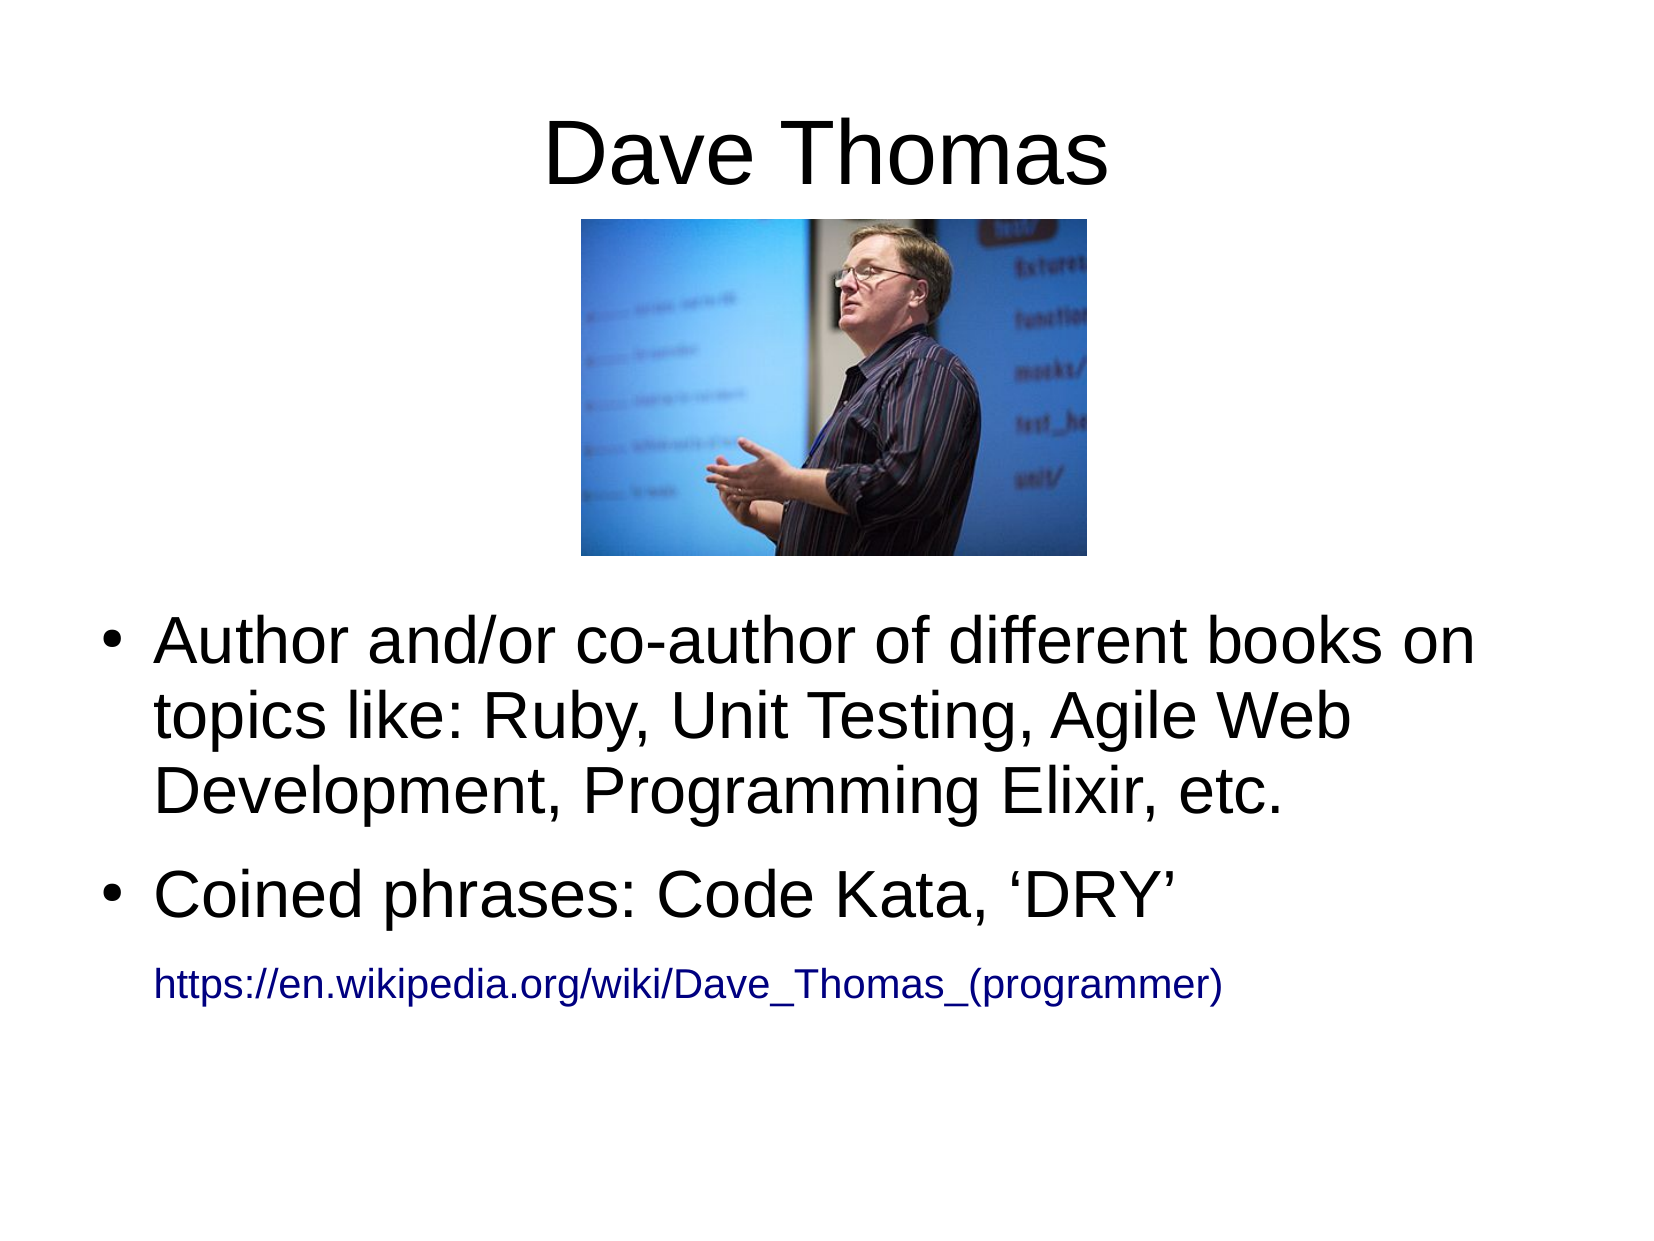

# Dave Thomas
Author and/or co-author of different books on topics like: Ruby, Unit Testing, Agile Web Development, Programming Elixir, etc.
Coined phrases: Code Kata, ‘DRY’
https://en.wikipedia.org/wiki/Dave_Thomas_(programmer)